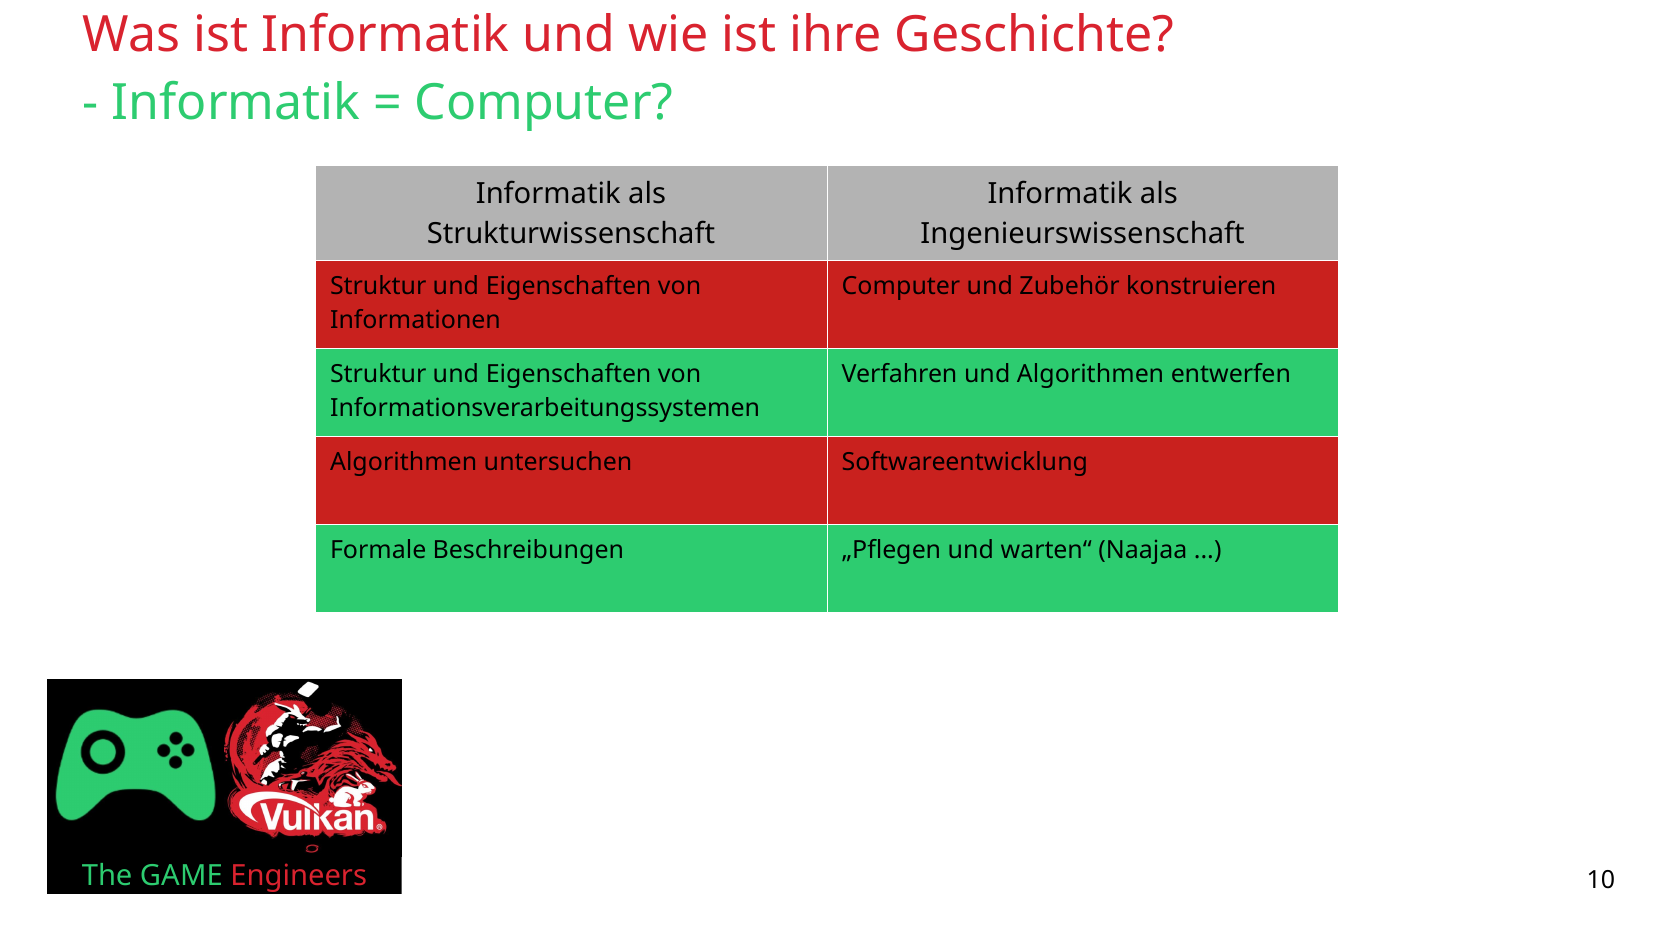

# Was ist Informatik und wie ist ihre Geschichte? - Informatik = Computer?
| Informatik als Strukturwissenschaft | Informatik als Ingenieurswissenschaft |
| --- | --- |
| Struktur und Eigenschaften von Informationen | Computer und Zubehör konstruieren |
| Struktur und Eigenschaften von Informationsverarbeitungssystemen | Verfahren und Algorithmen entwerfen |
| Algorithmen untersuchen | Softwareentwicklung |
| Formale Beschreibungen | „Pflegen und warten“ (Naajaa ...) |